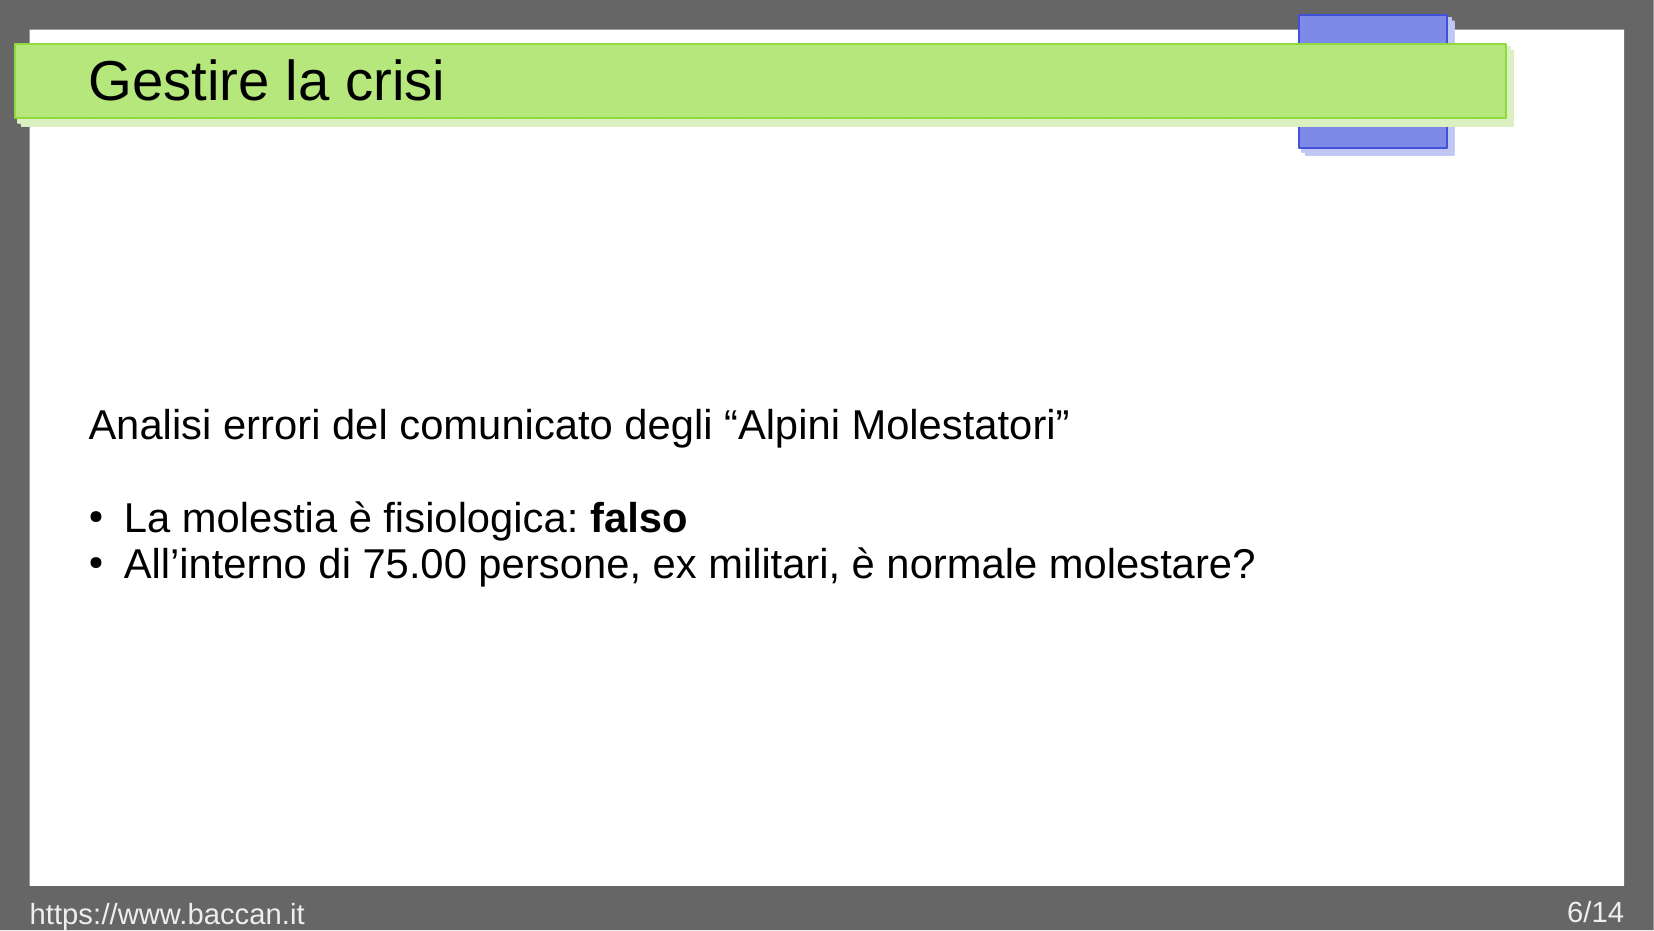

# Gestire la crisi
Analisi errori del comunicato degli “Alpini Molestatori”
La molestia è fisiologica: falso
All’interno di 75.00 persone, ex militari, è normale molestare?
6
https://www.baccan.it